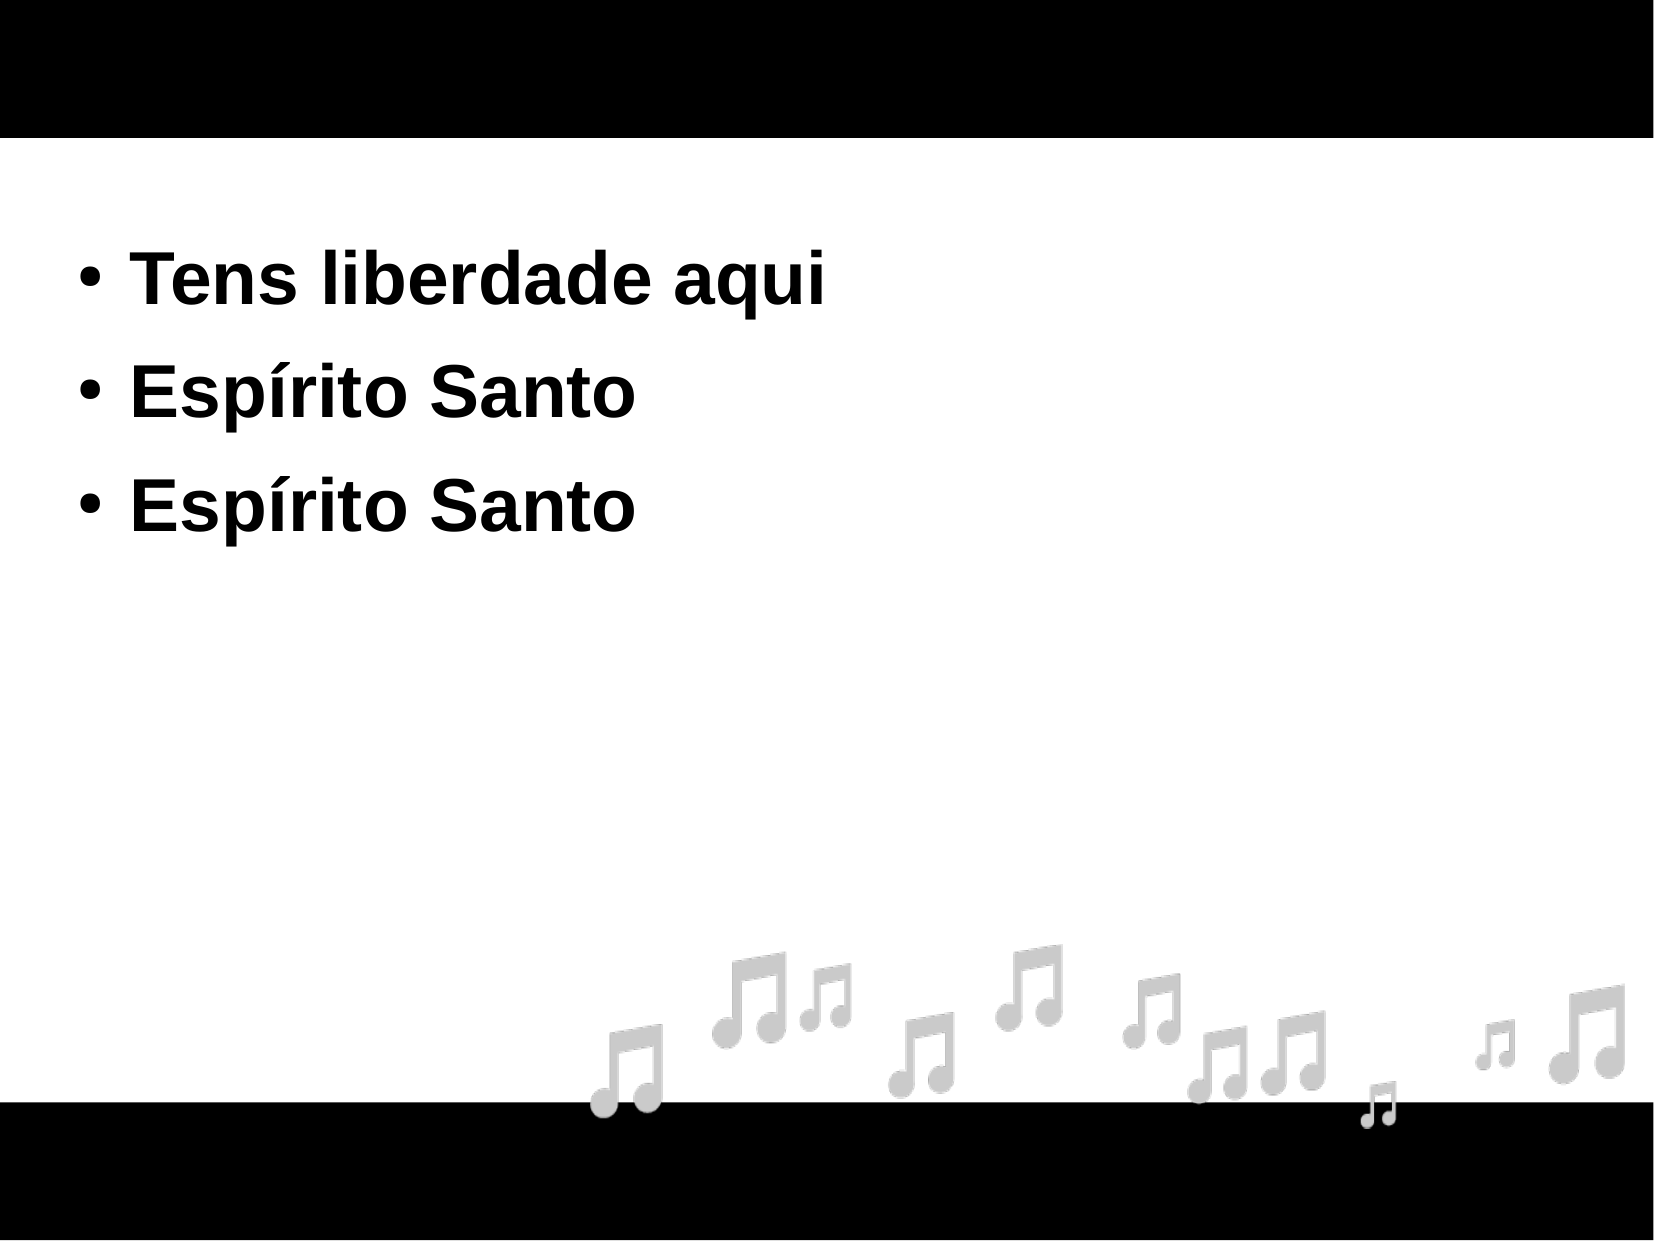

# Tens liberdade aqui
Espírito Santo
Espírito Santo